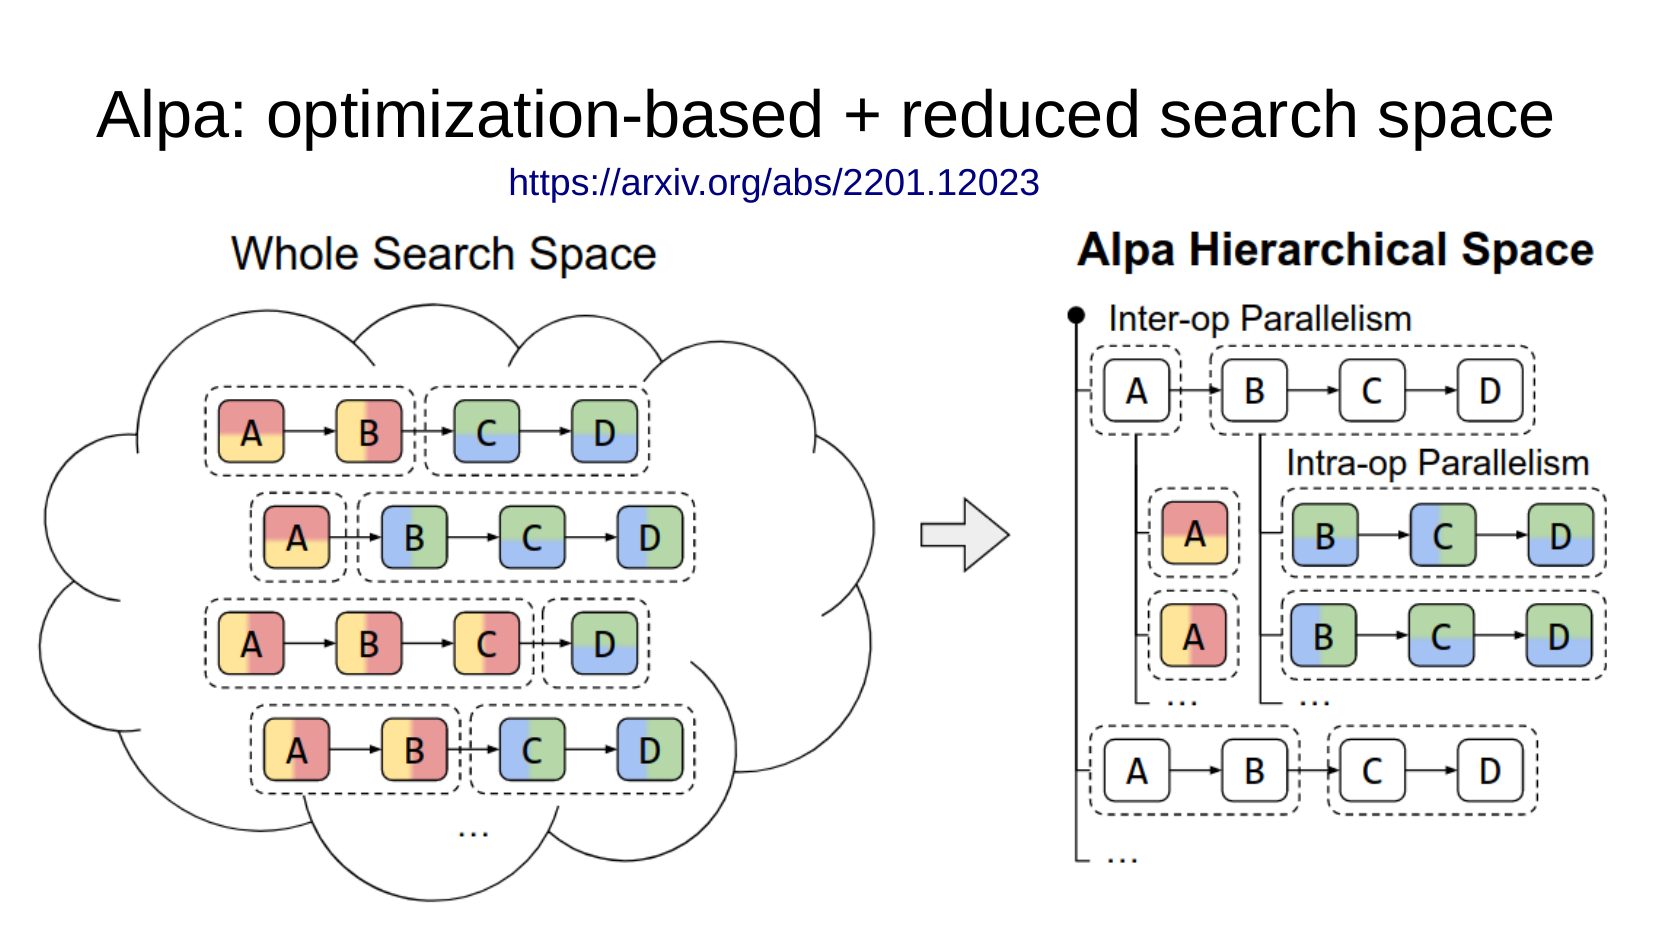

# Alpa: optimization-based + reduced search space
https://arxiv.org/abs/2201.12023